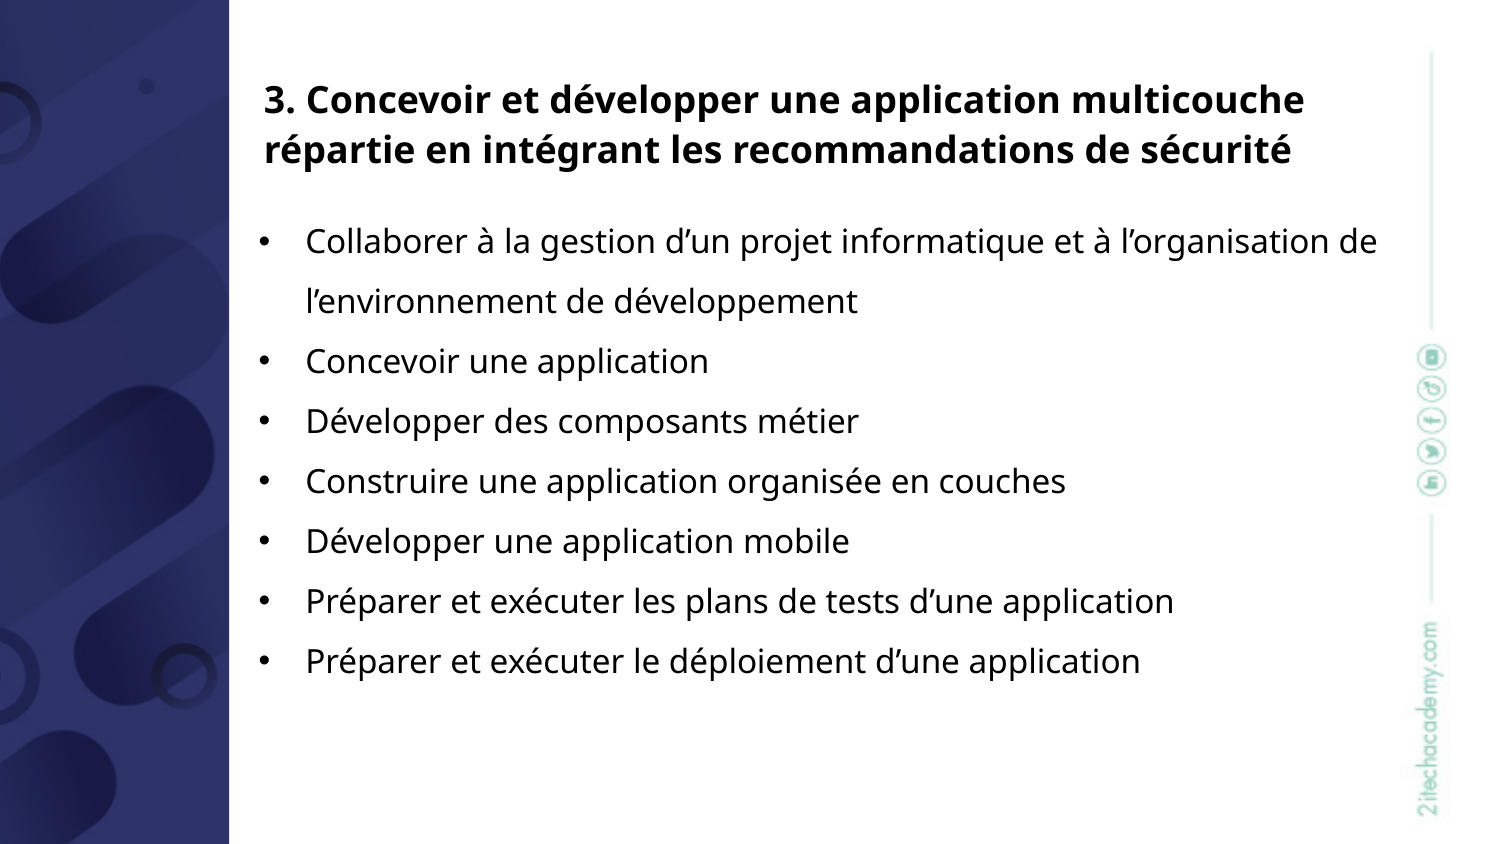

| 3. Concevoir et développer une application multicouche répartie en intégrant les recommandations de sécurité |
| --- |
Collaborer à la gestion d’un projet informatique et à l’organisation de l’environnement de développement
Concevoir une application
Développer des composants métier
Construire une application organisée en couches
Développer une application mobile
Préparer et exécuter les plans de tests d’une application
Préparer et exécuter le déploiement d’une application